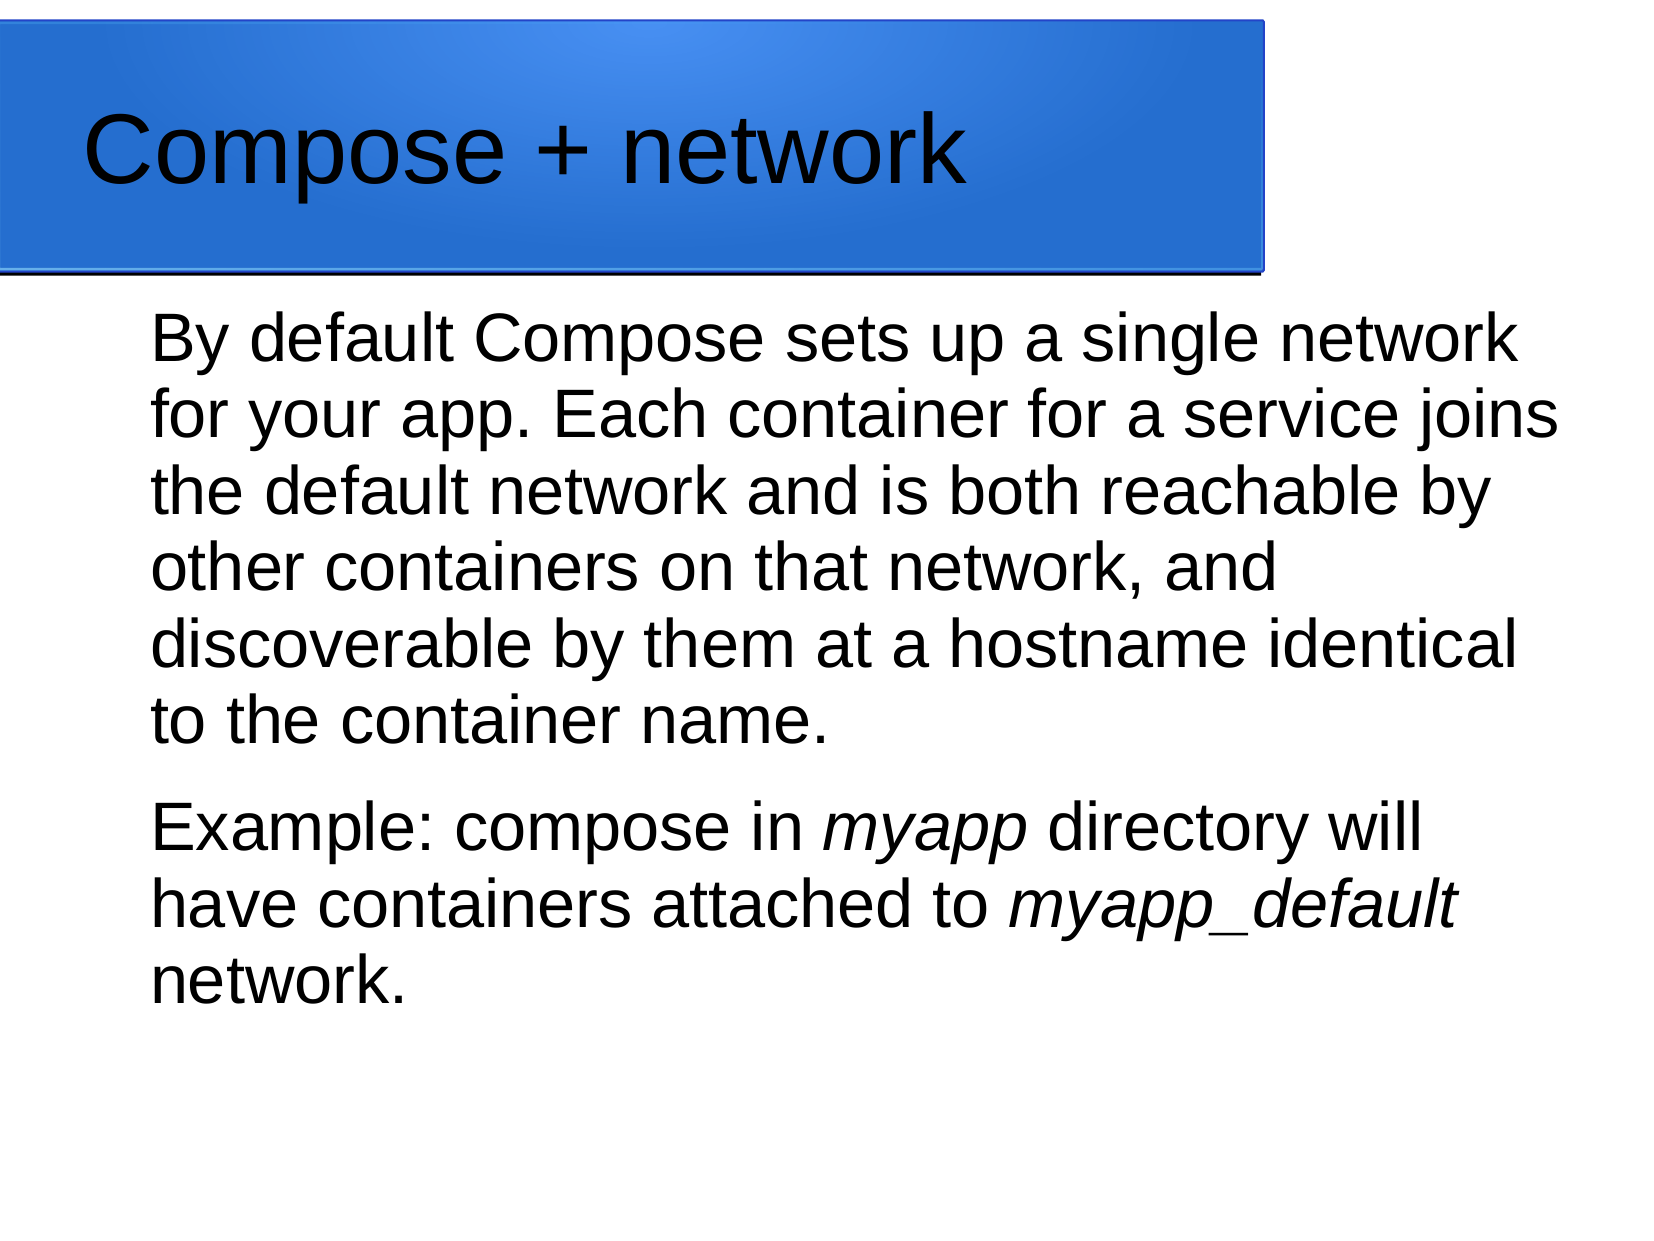

# Compose + network
By default Compose sets up a single network for your app. Each container for a service joins the default network and is both reachable by other containers on that network, and discoverable by them at a hostname identical to the container name.
Example: compose in myapp directory will have containers attached to myapp_default network.